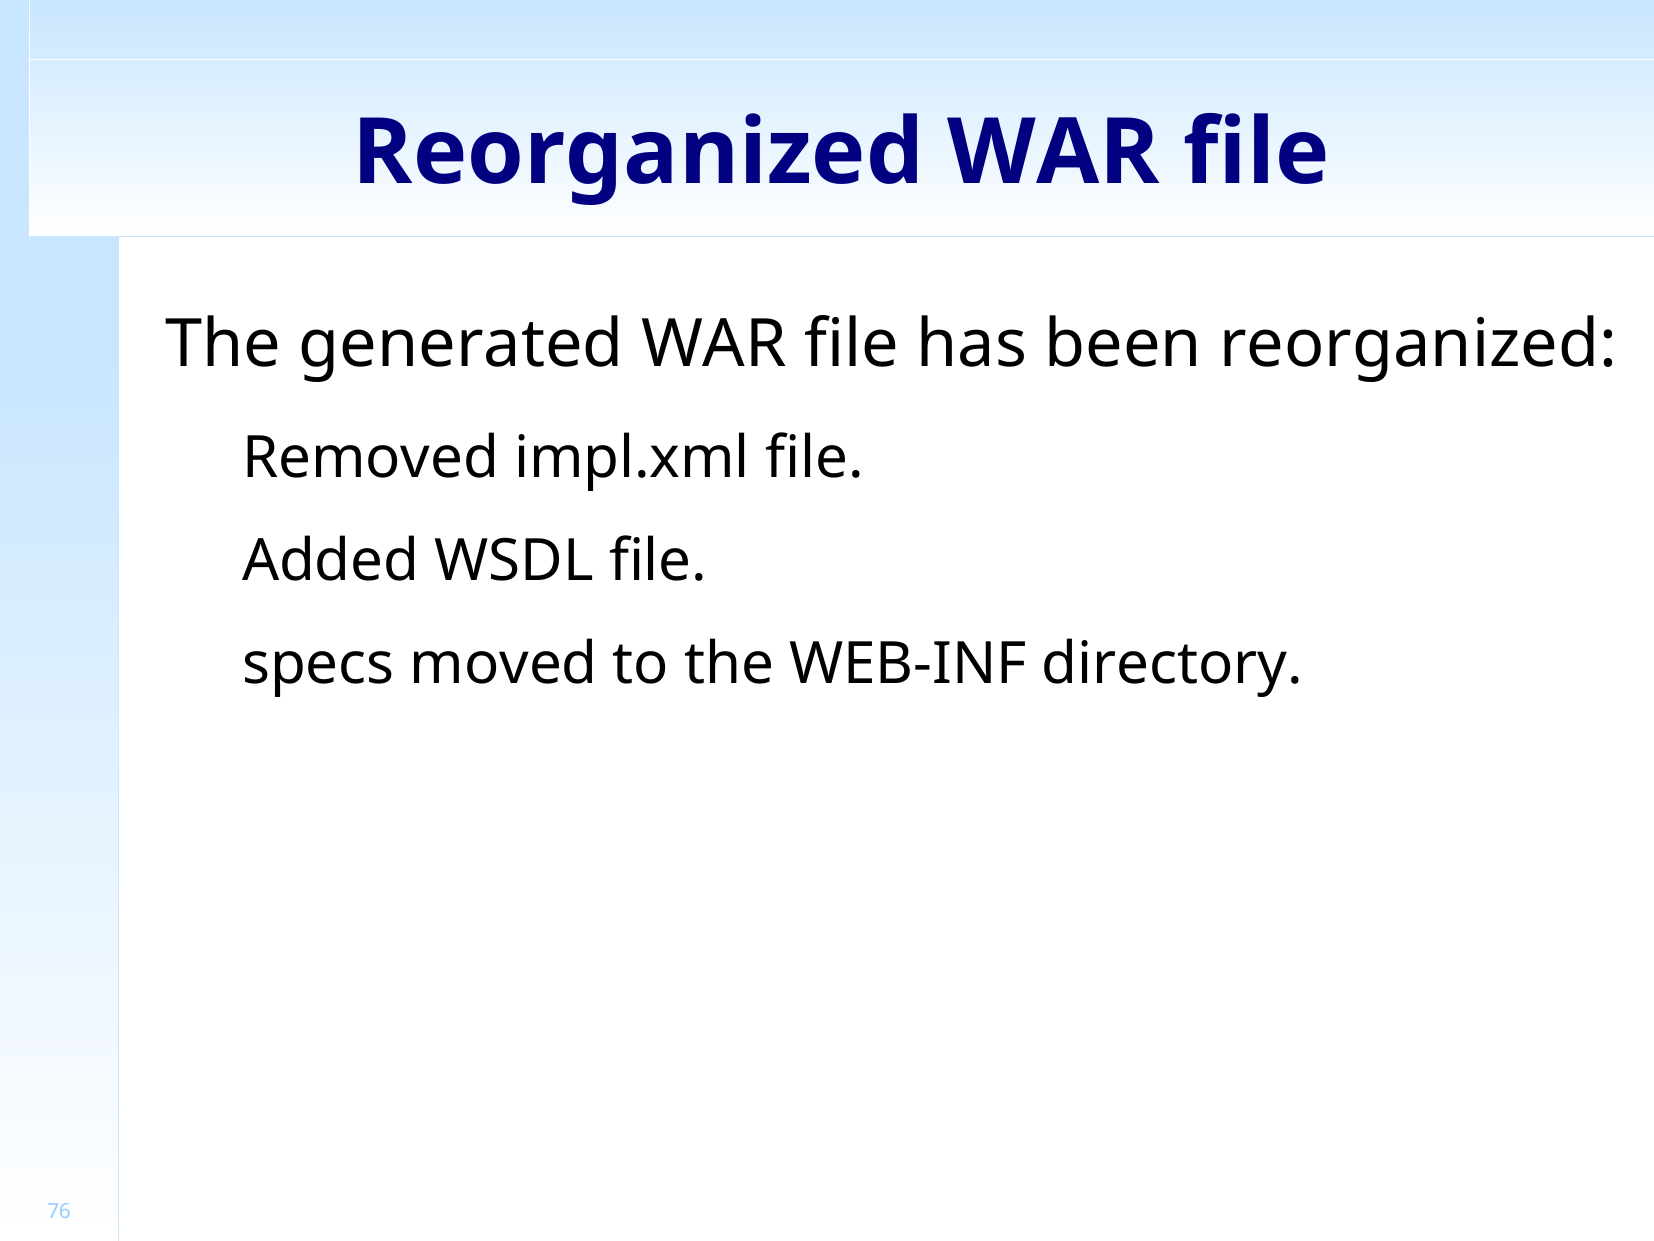

# Reorganized WAR file
The generated WAR file has been reorganized:
Removed impl.xml file.
Added WSDL file.
specs moved to the WEB-INF directory.